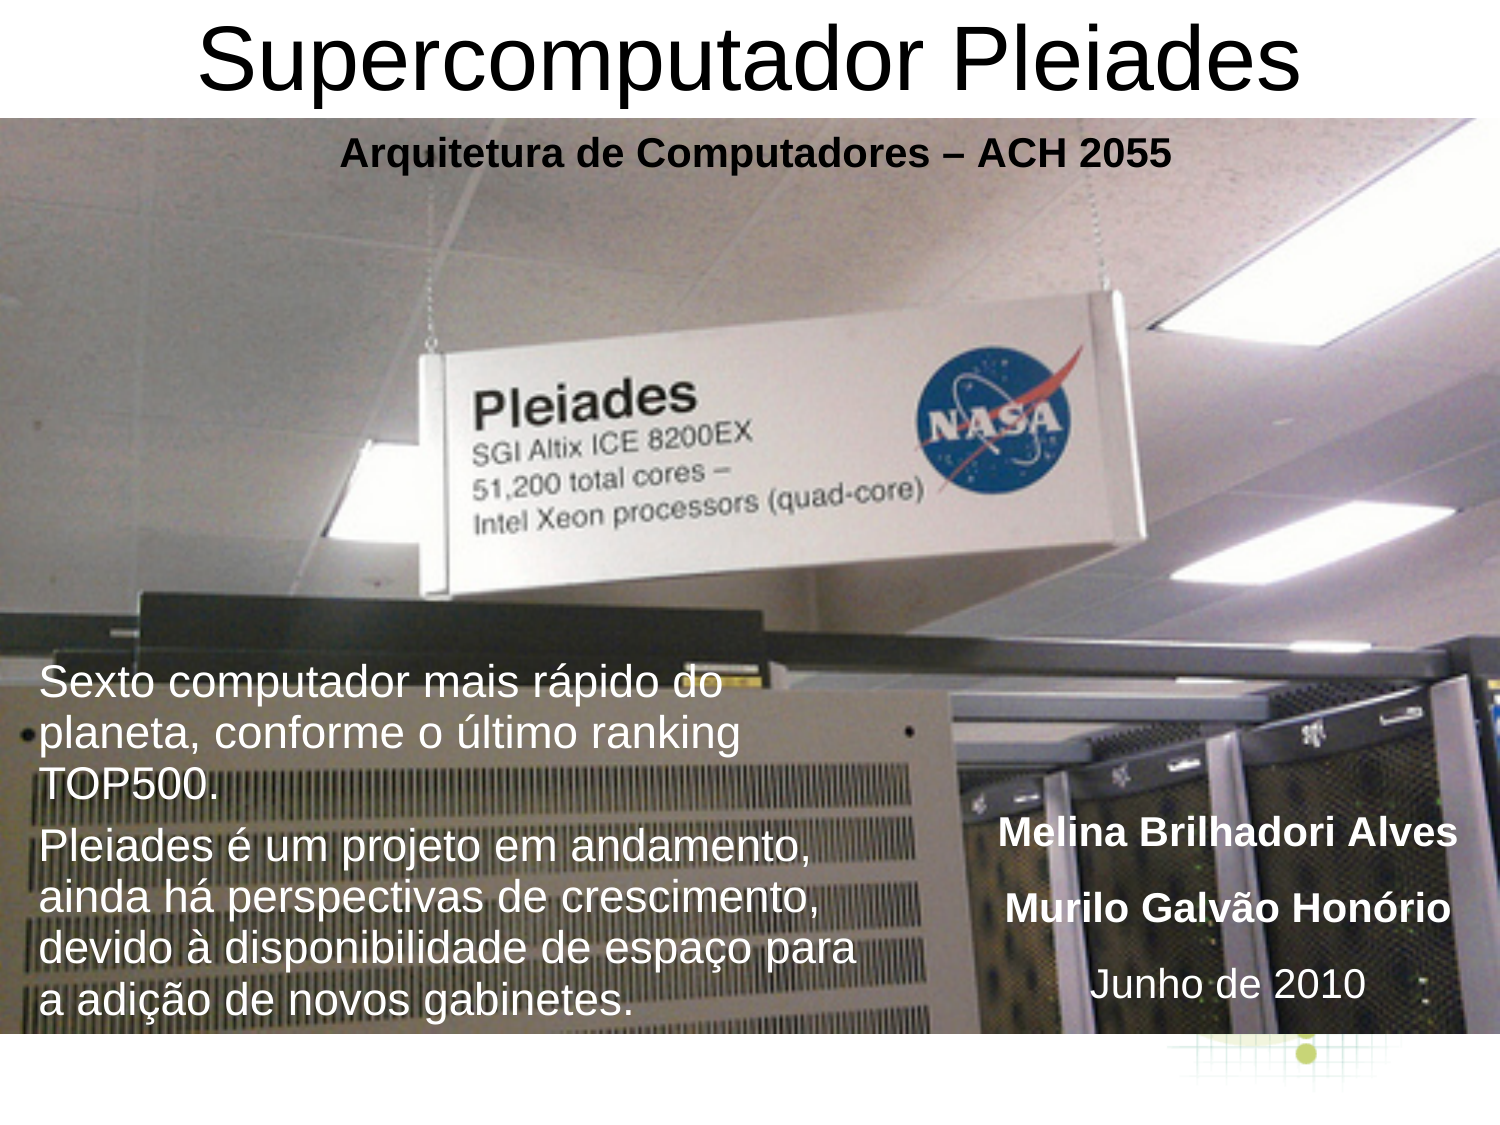

# Supercomputador Pleiades
Arquitetura de Computadores – ACH 2055
Sexto computador mais rápido do planeta, conforme o último ranking TOP500.
Pleiades é um projeto em andamento, ainda há perspectivas de crescimento, devido à disponibilidade de espaço para a adição de novos gabinetes.
Melina Brilhadori Alves
Murilo Galvão Honório
Junho de 2010